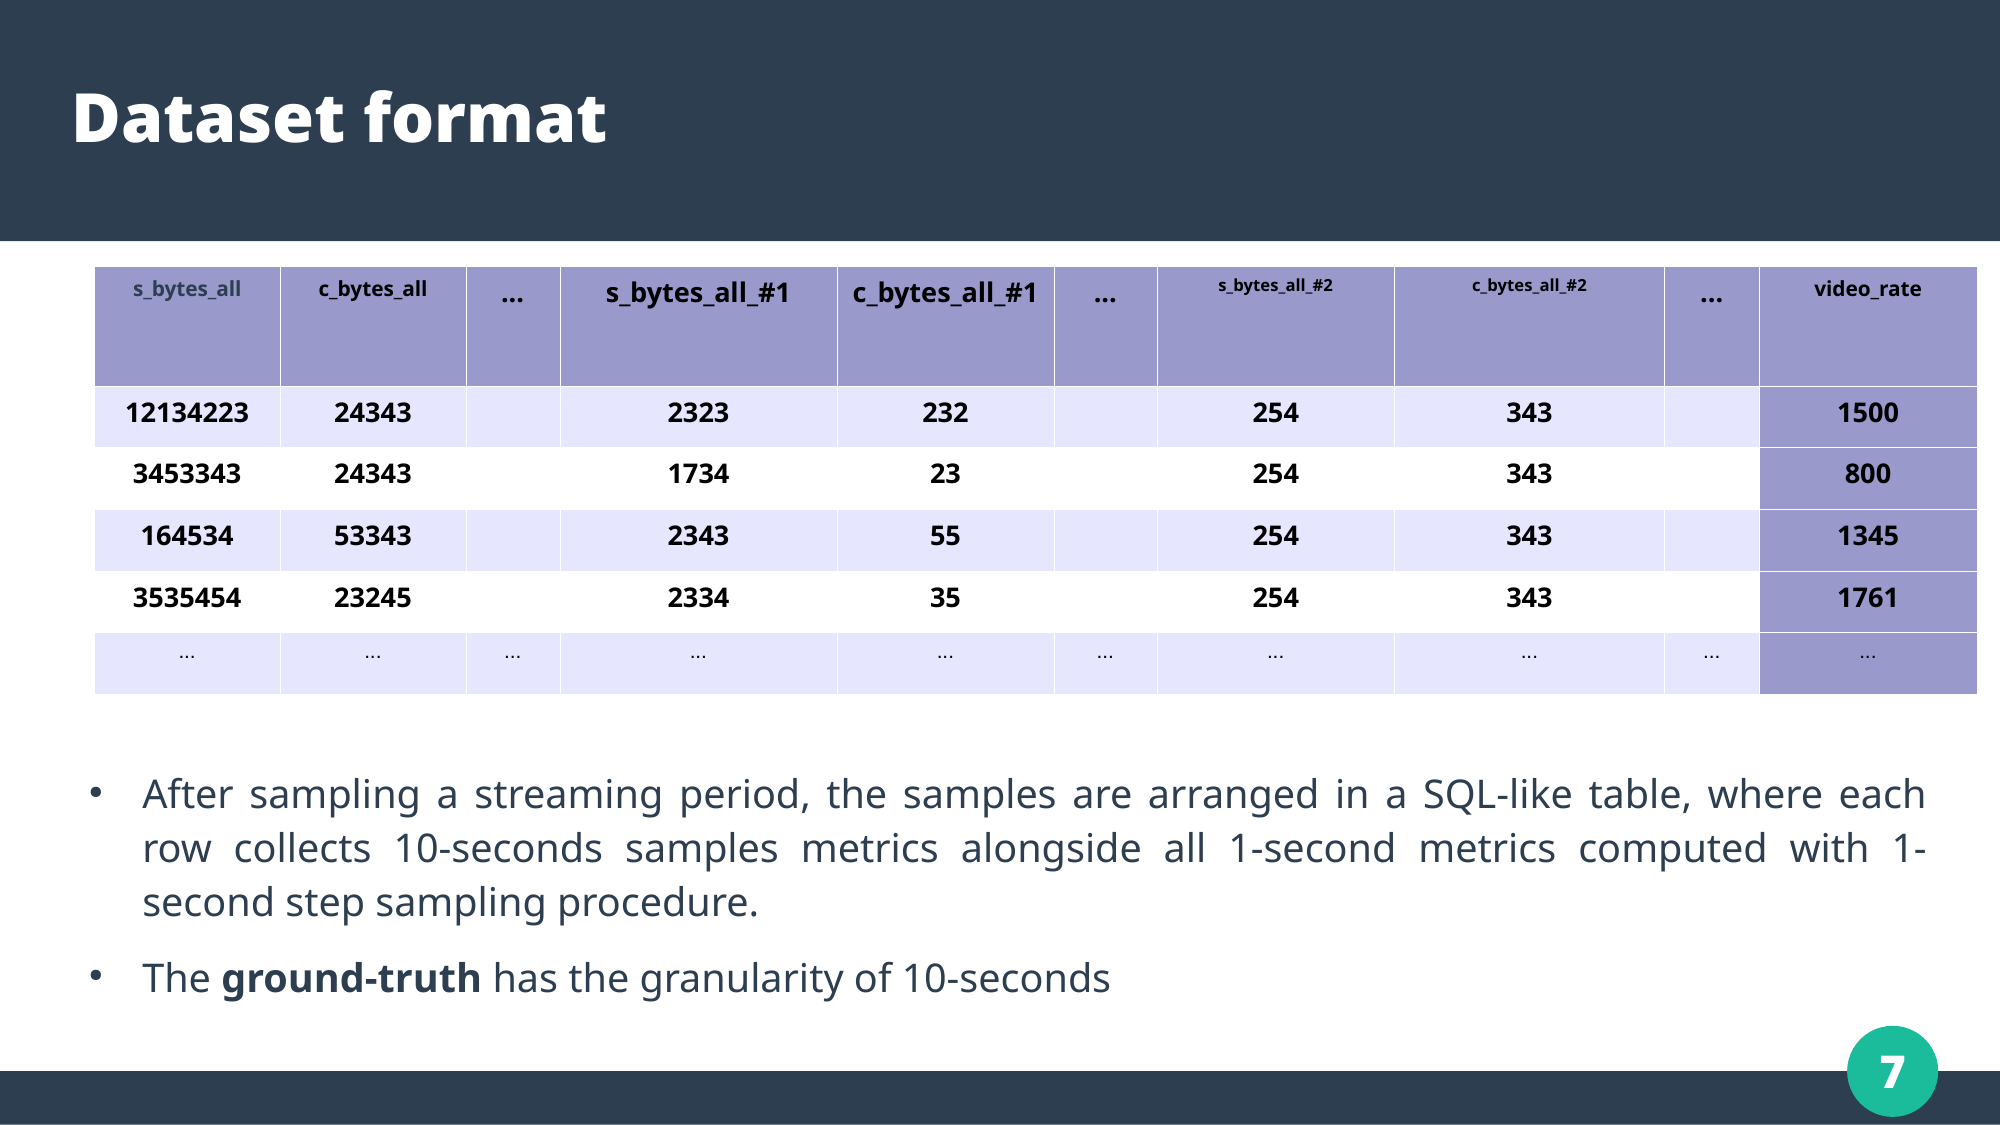

# Dataset format
| s\_bytes\_all | c\_bytes\_all | ... | s\_bytes\_all\_#1 | c\_bytes\_all\_#1 | ... | s\_bytes\_all\_#2 | c\_bytes\_all\_#2 | ... | video\_rate |
| --- | --- | --- | --- | --- | --- | --- | --- | --- | --- |
| 12134223 | 24343 | | 2323 | 232 | | 254 | 343 | | 1500 |
| 3453343 | 24343 | | 1734 | 23 | | 254 | 343 | | 800 |
| 164534 | 53343 | | 2343 | 55 | | 254 | 343 | | 1345 |
| 3535454 | 23245 | | 2334 | 35 | | 254 | 343 | | 1761 |
| ... | ... | ... | ... | ... | ... | ... | ... | ... | ... |
After sampling a streaming period, the samples are arranged in a SQL-like table, where each row collects 10-seconds samples metrics alongside all 1-second metrics computed with 1-second step sampling procedure.
The ground-truth has the granularity of 10-seconds